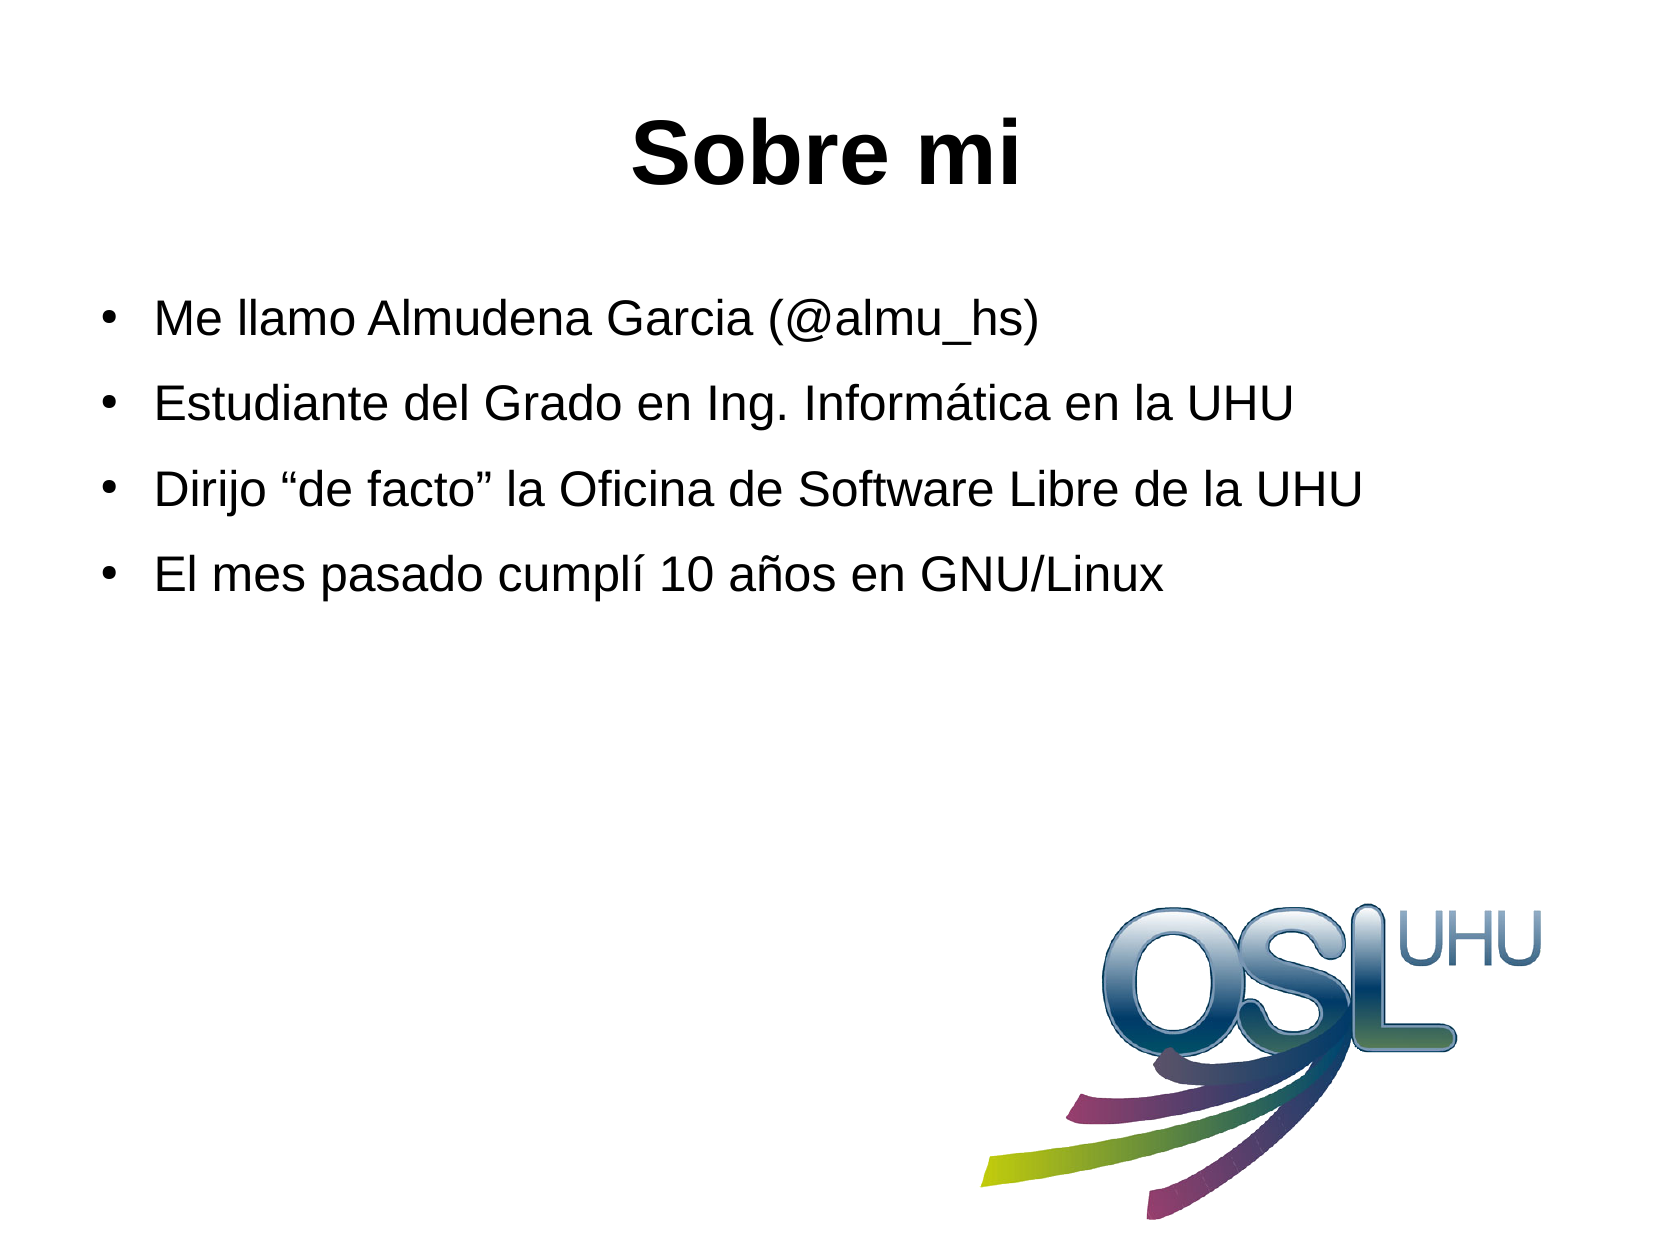

# Sobre mi
Me llamo Almudena Garcia (@almu_hs)
Estudiante del Grado en Ing. Informática en la UHU
Dirijo “de facto” la Oficina de Software Libre de la UHU
El mes pasado cumplí 10 años en GNU/Linux